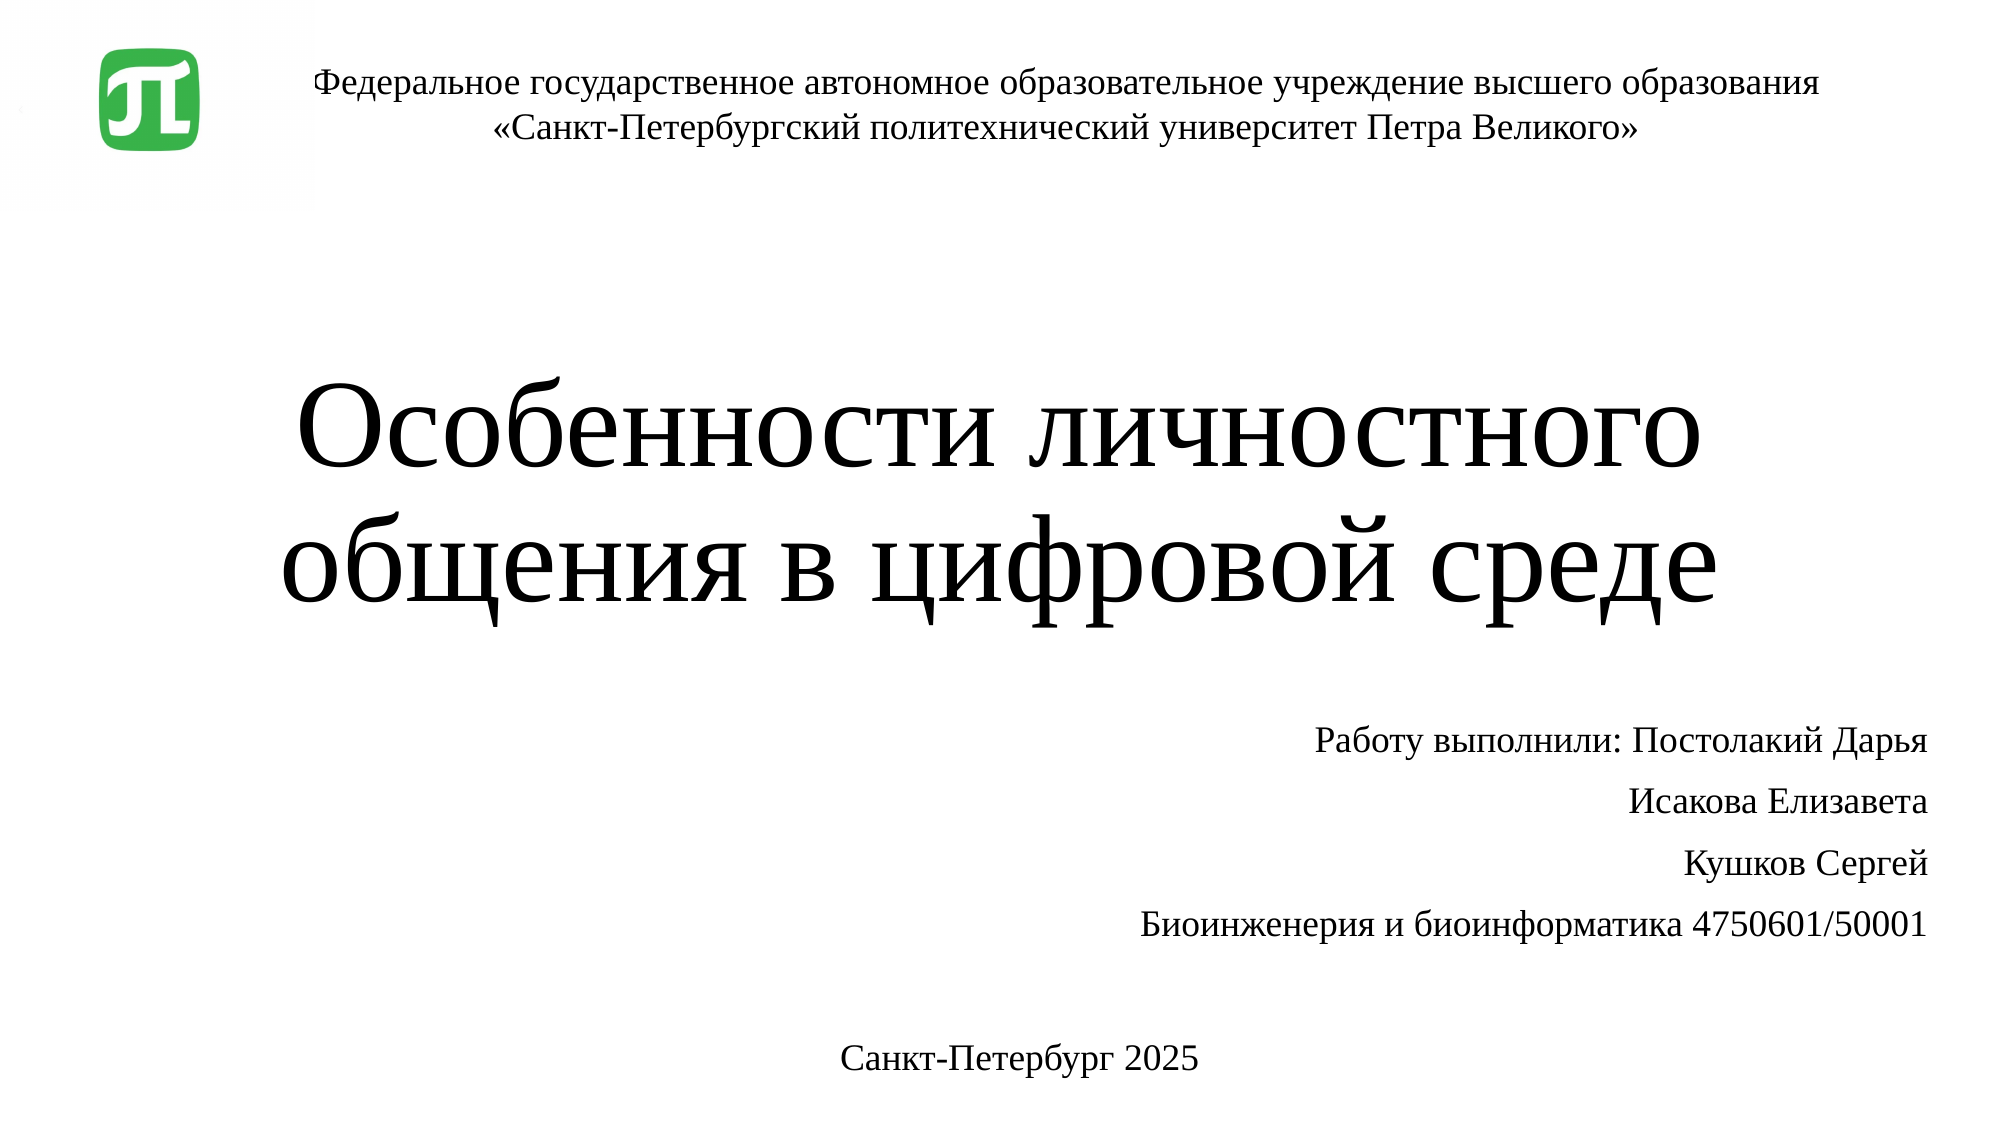

Федеральное государственное автономное образовательное учреждение высшего образования
«Санкт-Петербургский политехнический университет Петра Великого»
# Особенности личностного общения в цифровой среде
Работу выполнили: Постолакий Дарья
Исакова Елизавета
Кушков Сергей
Биоинженерия и биоинформатика 4750601/50001
Санкт-Петербург 2025